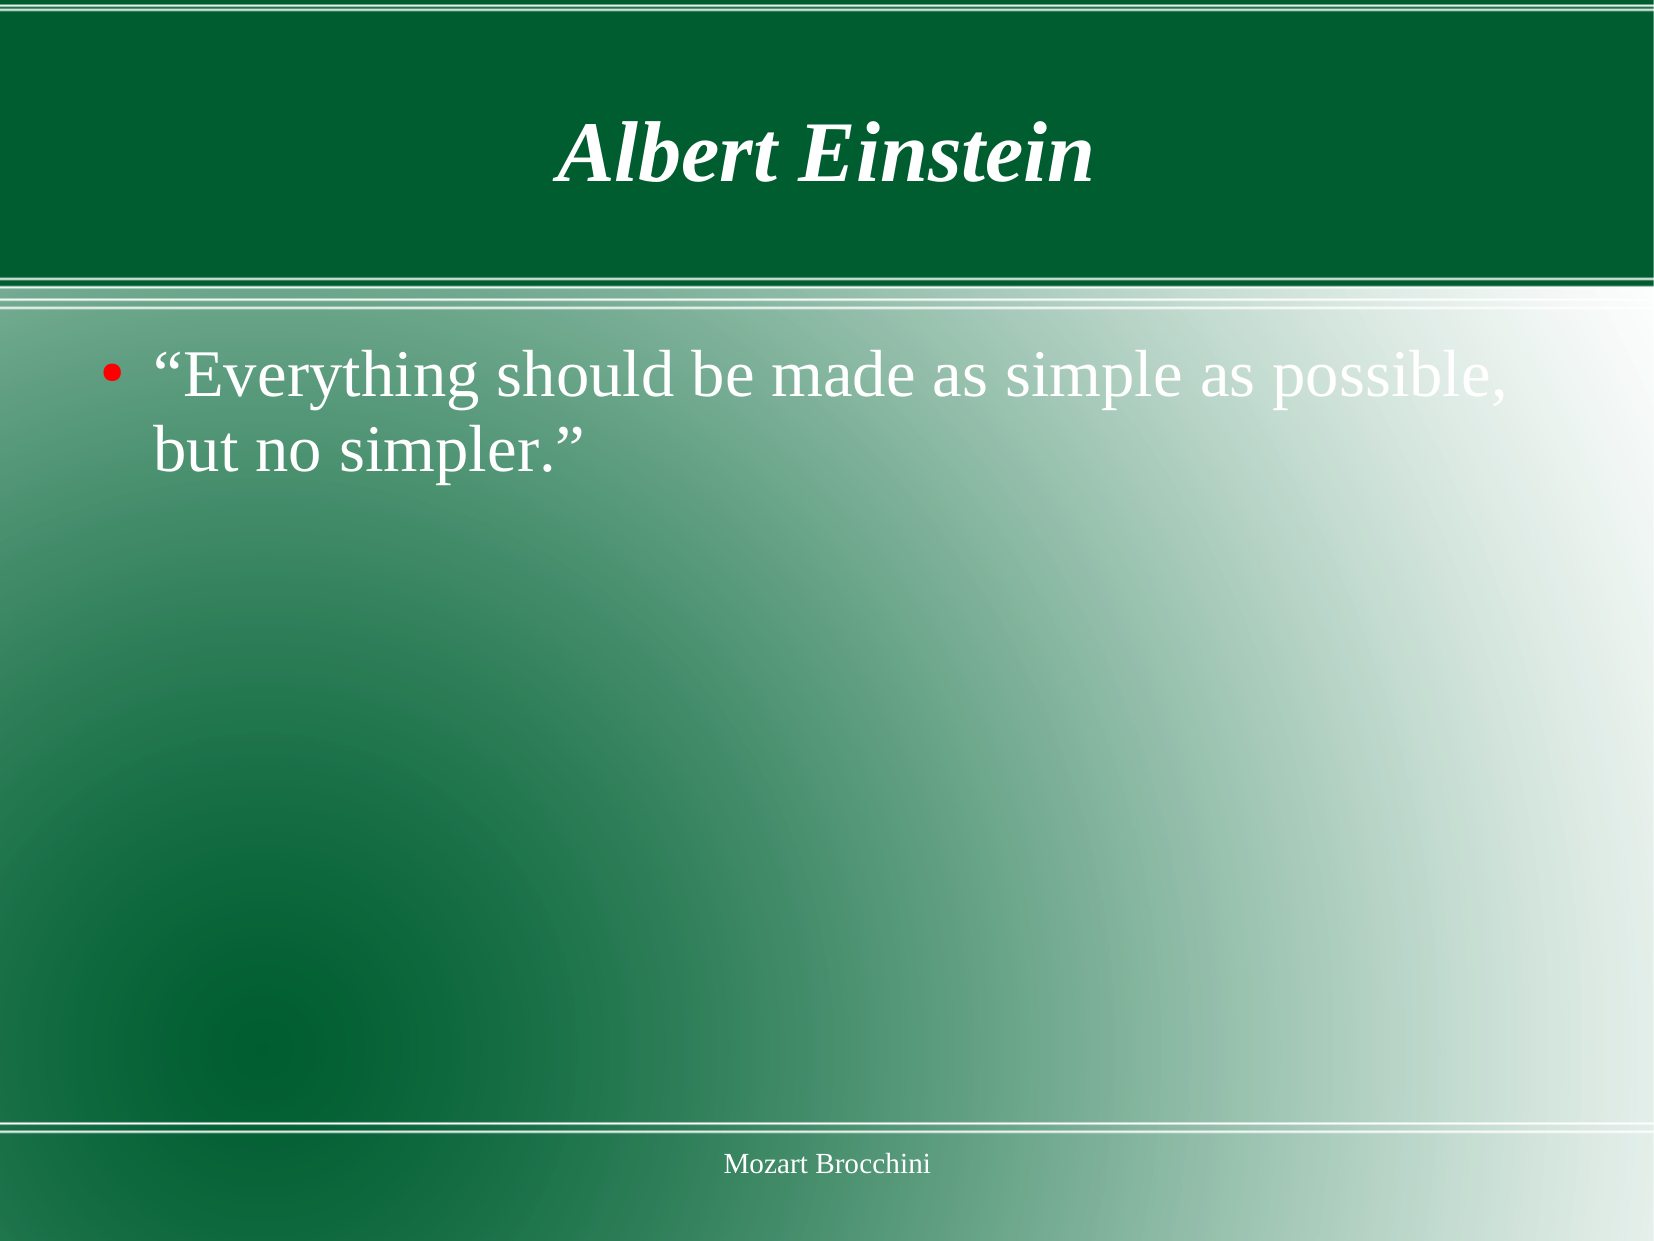

# Albert Einstein
“Everything should be made as simple as possible, but no simpler.”